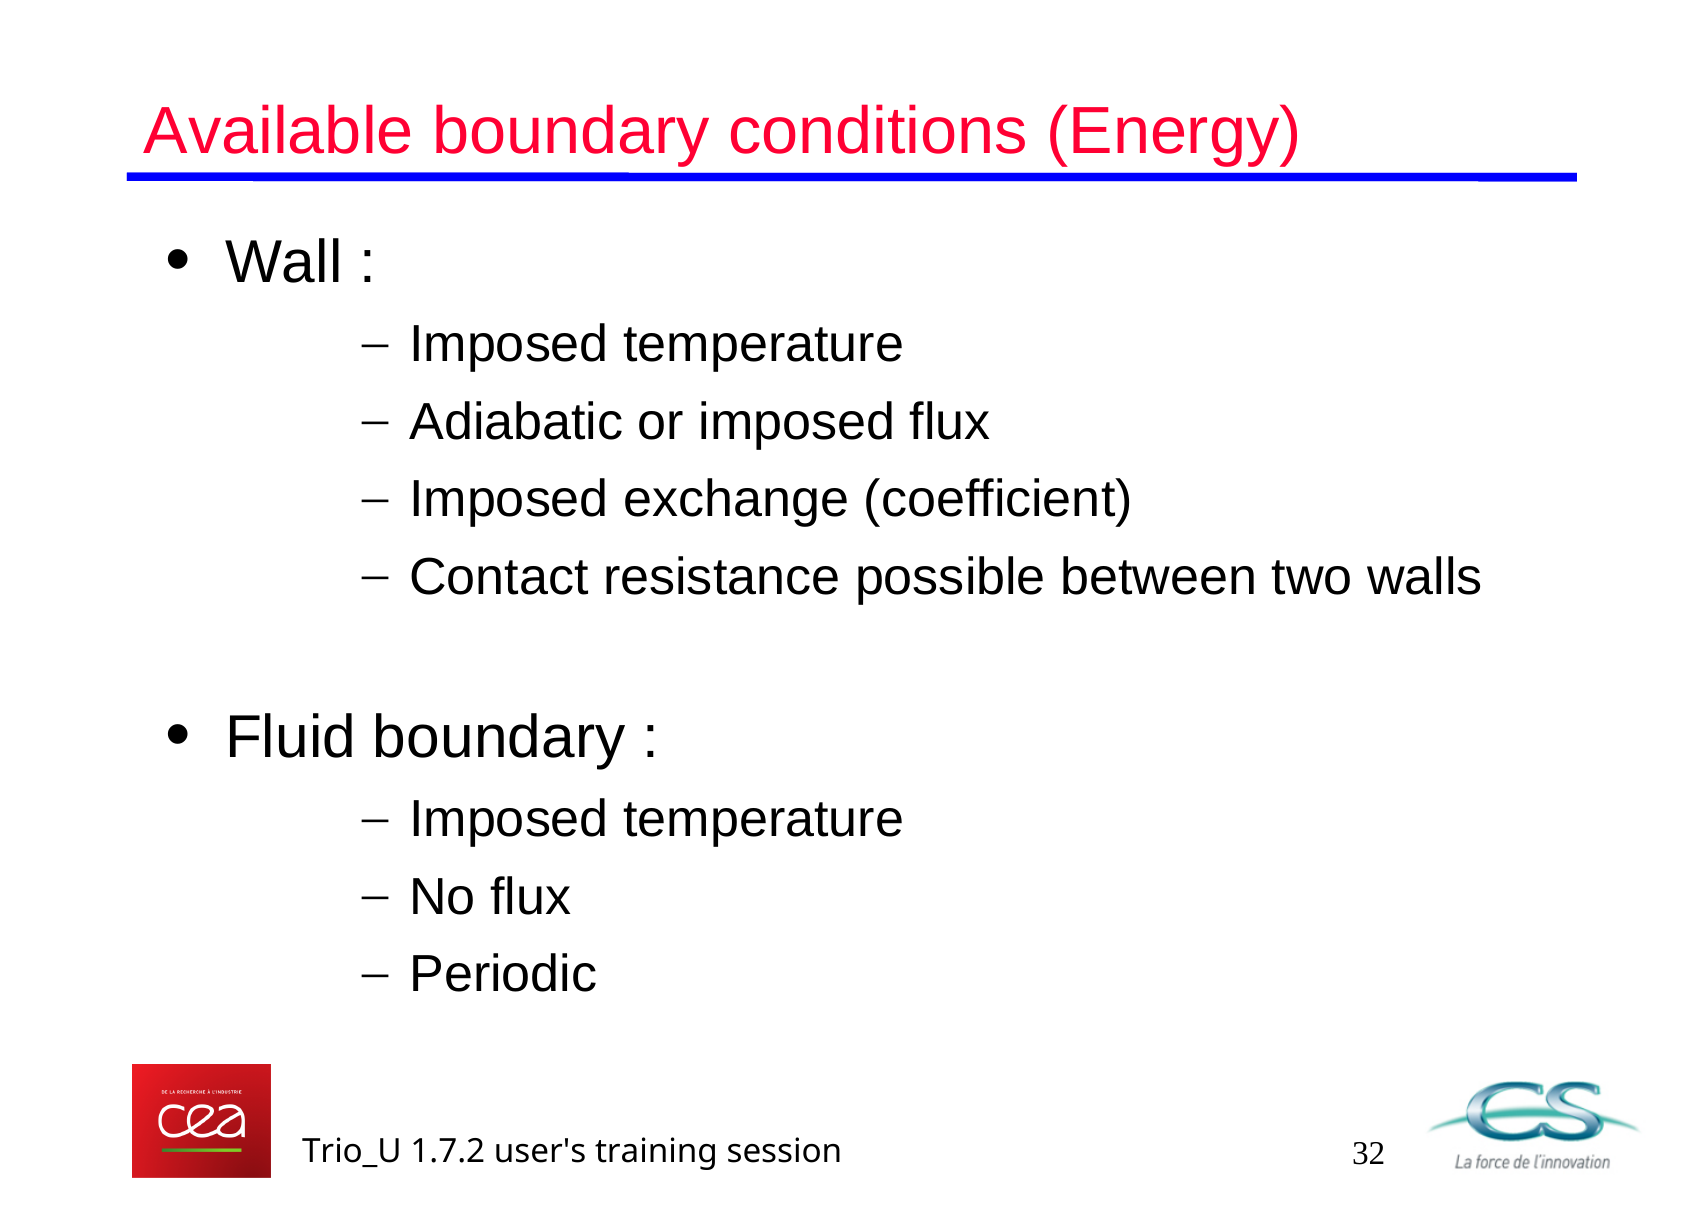

Available boundary conditions (Energy)
# Wall :
Imposed temperature
Adiabatic or imposed flux
Imposed exchange (coefficient)
Contact resistance possible between two walls
Fluid boundary :
Imposed temperature
No flux
Periodic
Trio_U 1.7.2 user's training session
32